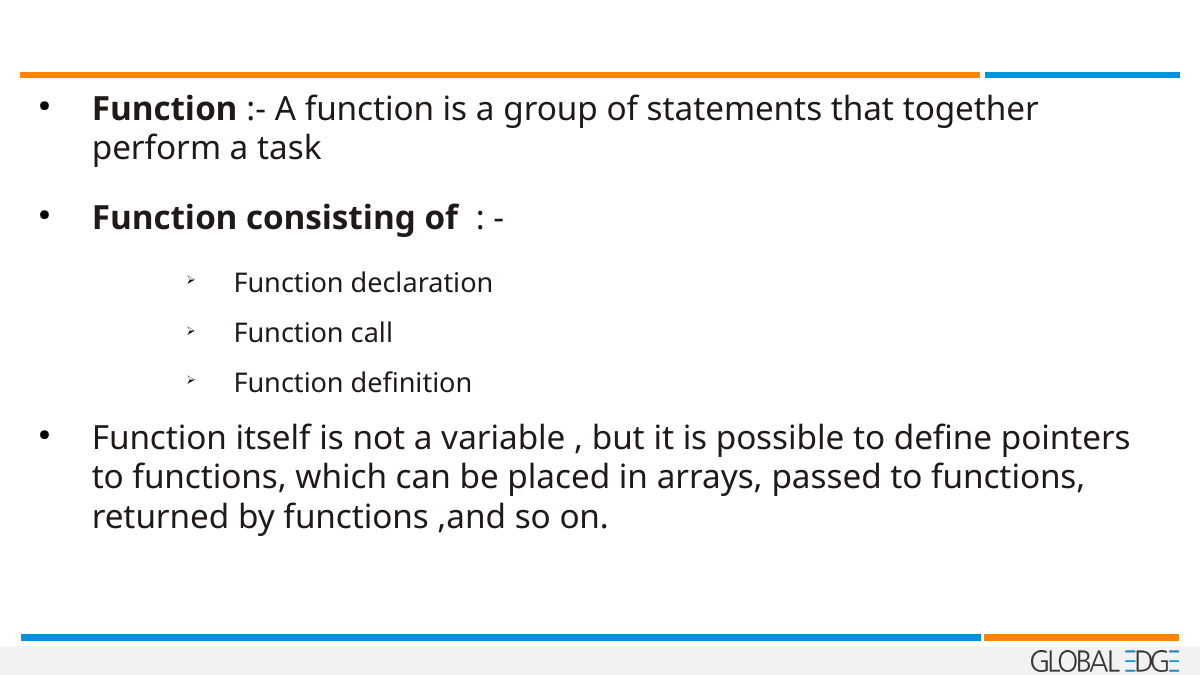

# Function :- A function is a group of statements that together perform a task
Function consisting of : -
Function declaration
Function call
Function definition
Function itself is not a variable , but it is possible to define pointers to functions, which can be placed in arrays, passed to functions, returned by functions ,and so on.